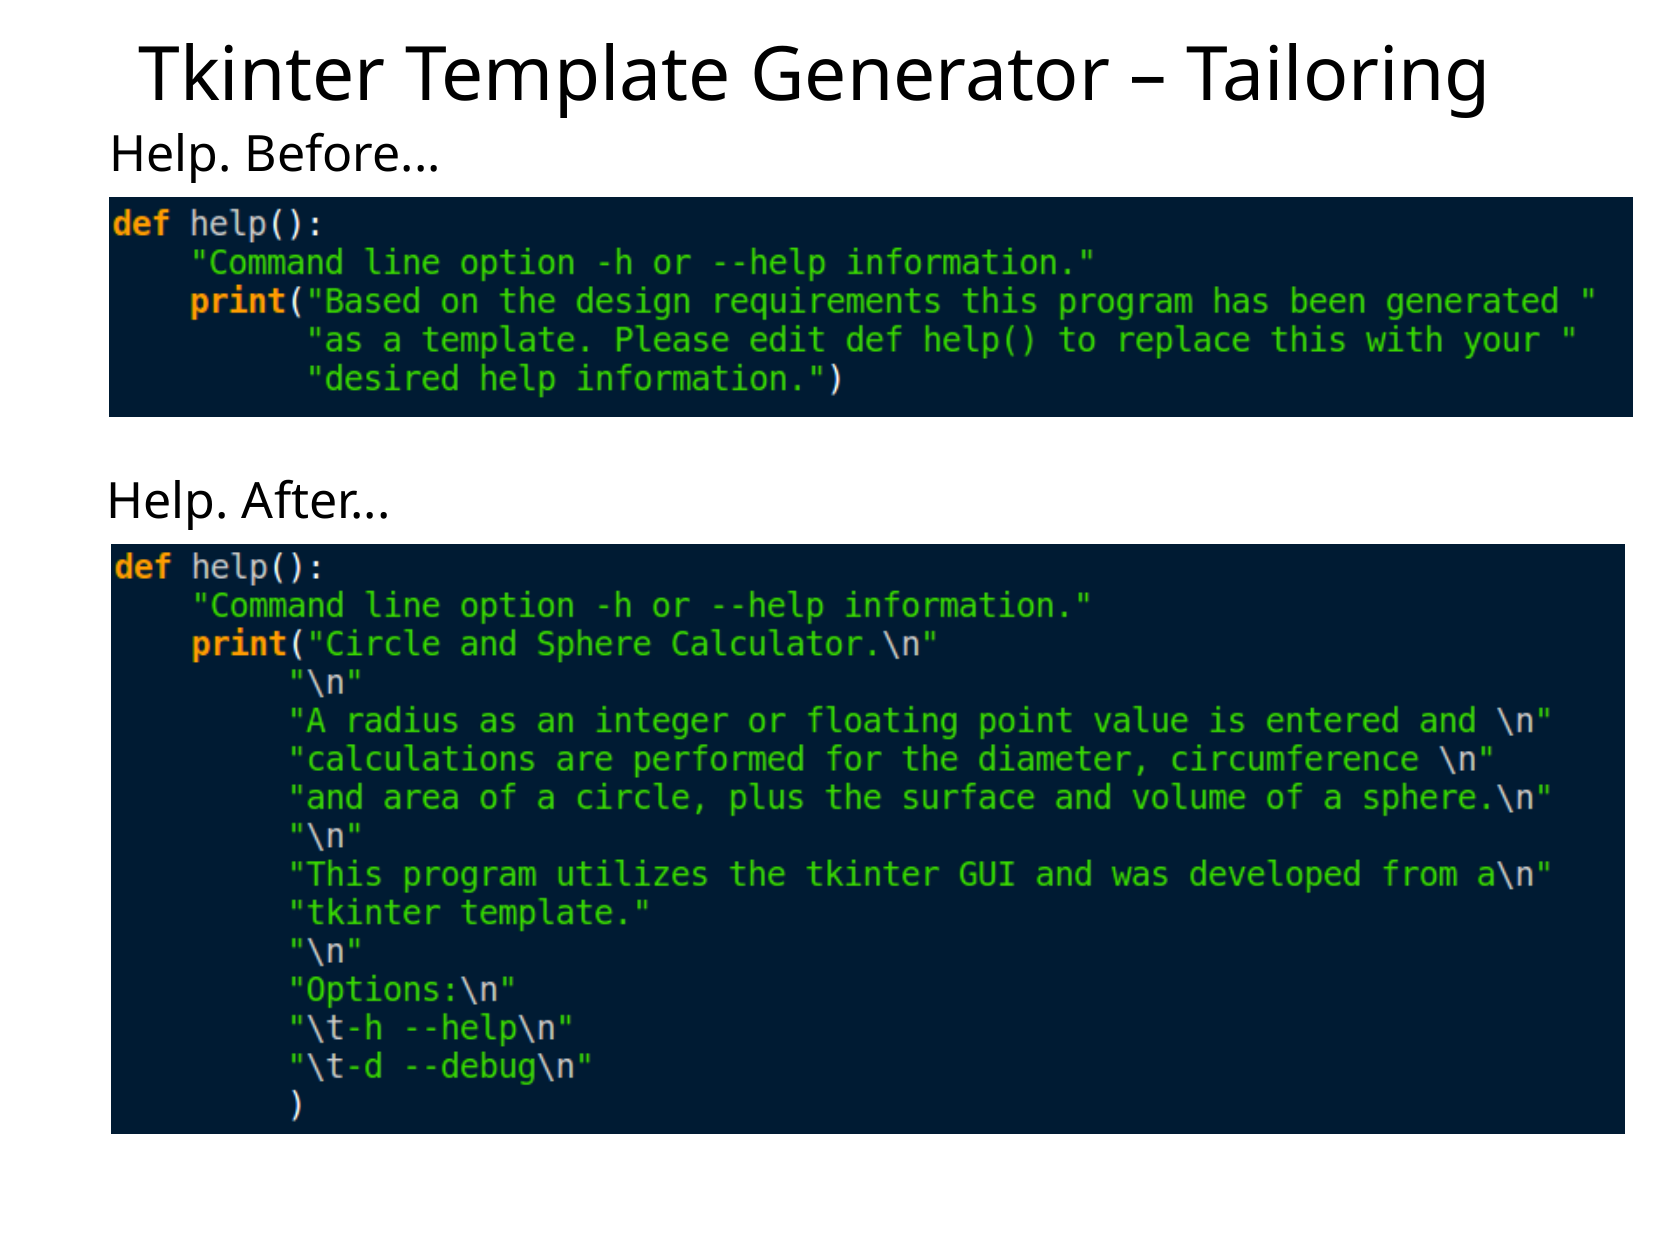

# Tkinter Template Generator – Tailoring
Help. Before...
Help. After...